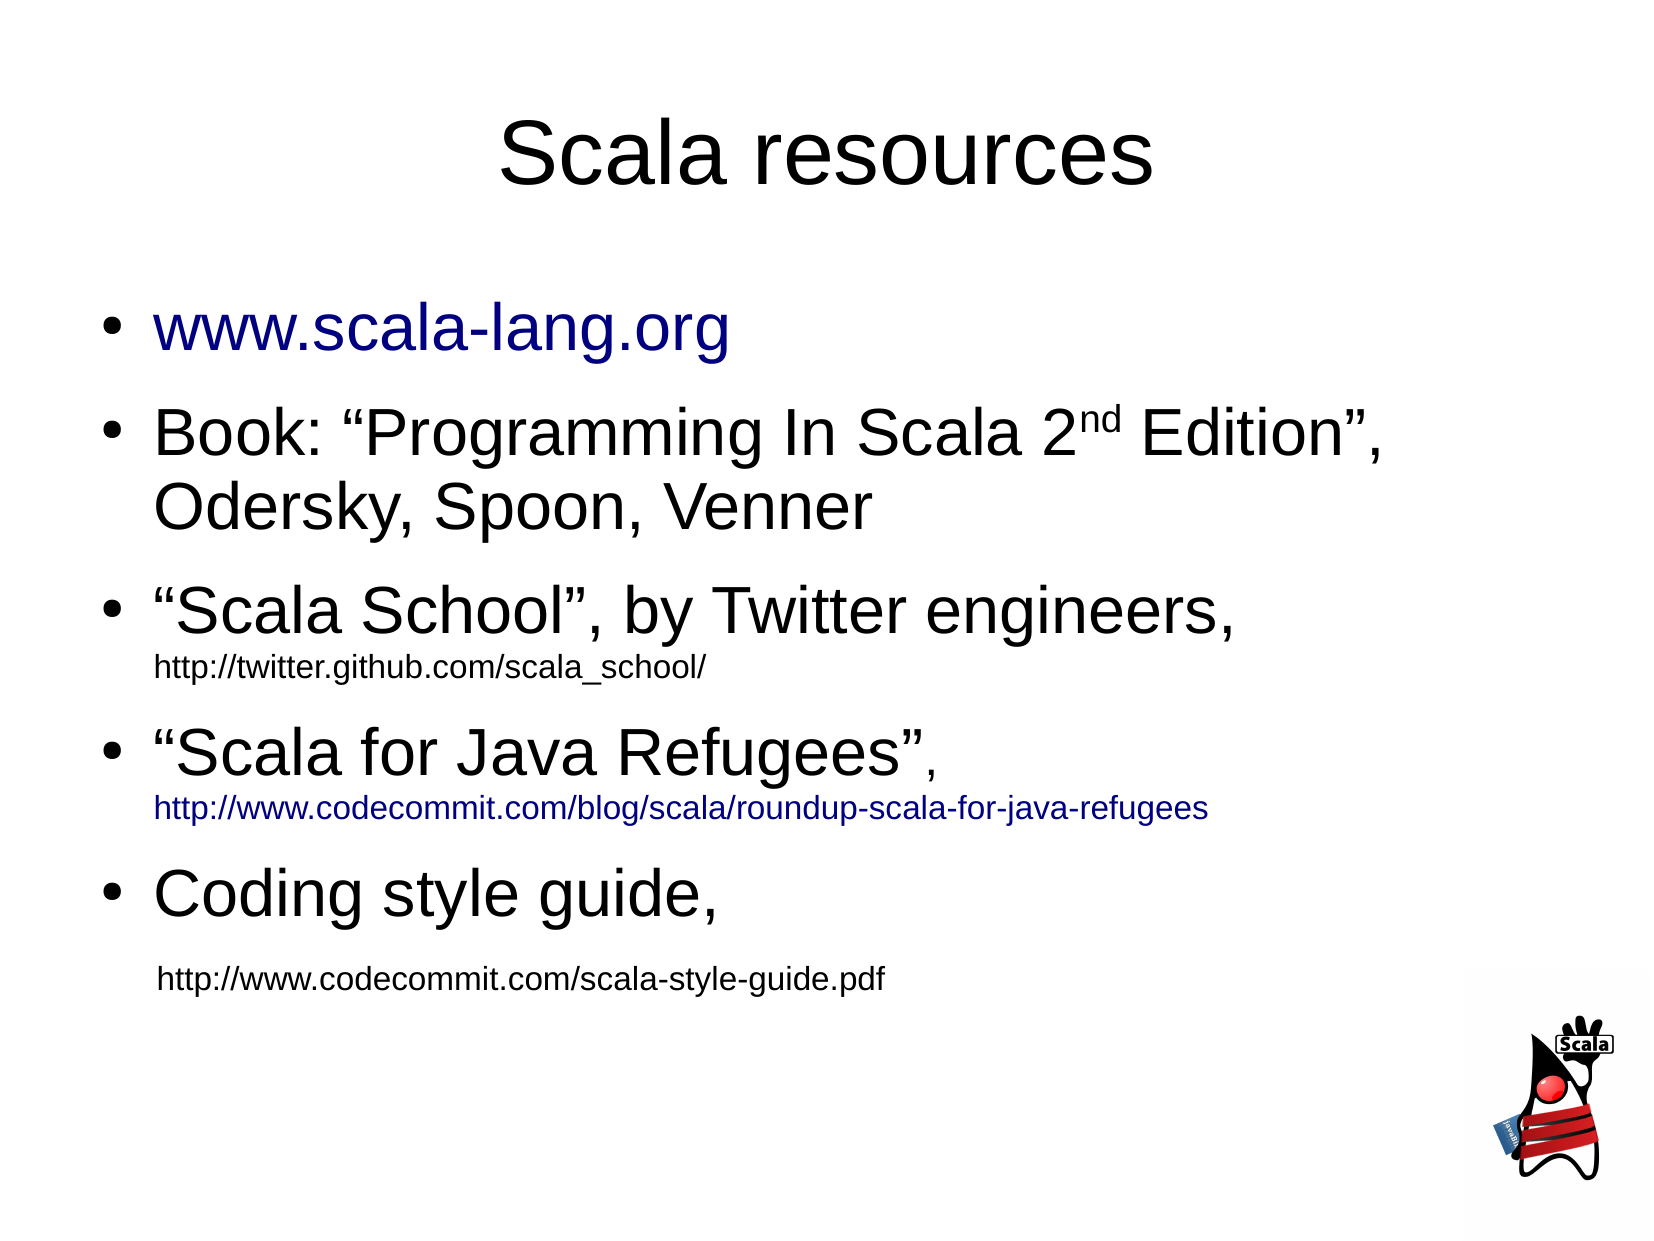

# Scala resources
www.scala-lang.org
Book: “Programming In Scala 2nd Edition”, Odersky, Spoon, Venner
“Scala School”, by Twitter engineers, http://twitter.github.com/scala_school/
“Scala for Java Refugees”, http://www.codecommit.com/blog/scala/roundup-scala-for-java-refugees
Coding style guide,
 http://www.codecommit.com/scala-style-guide.pdf